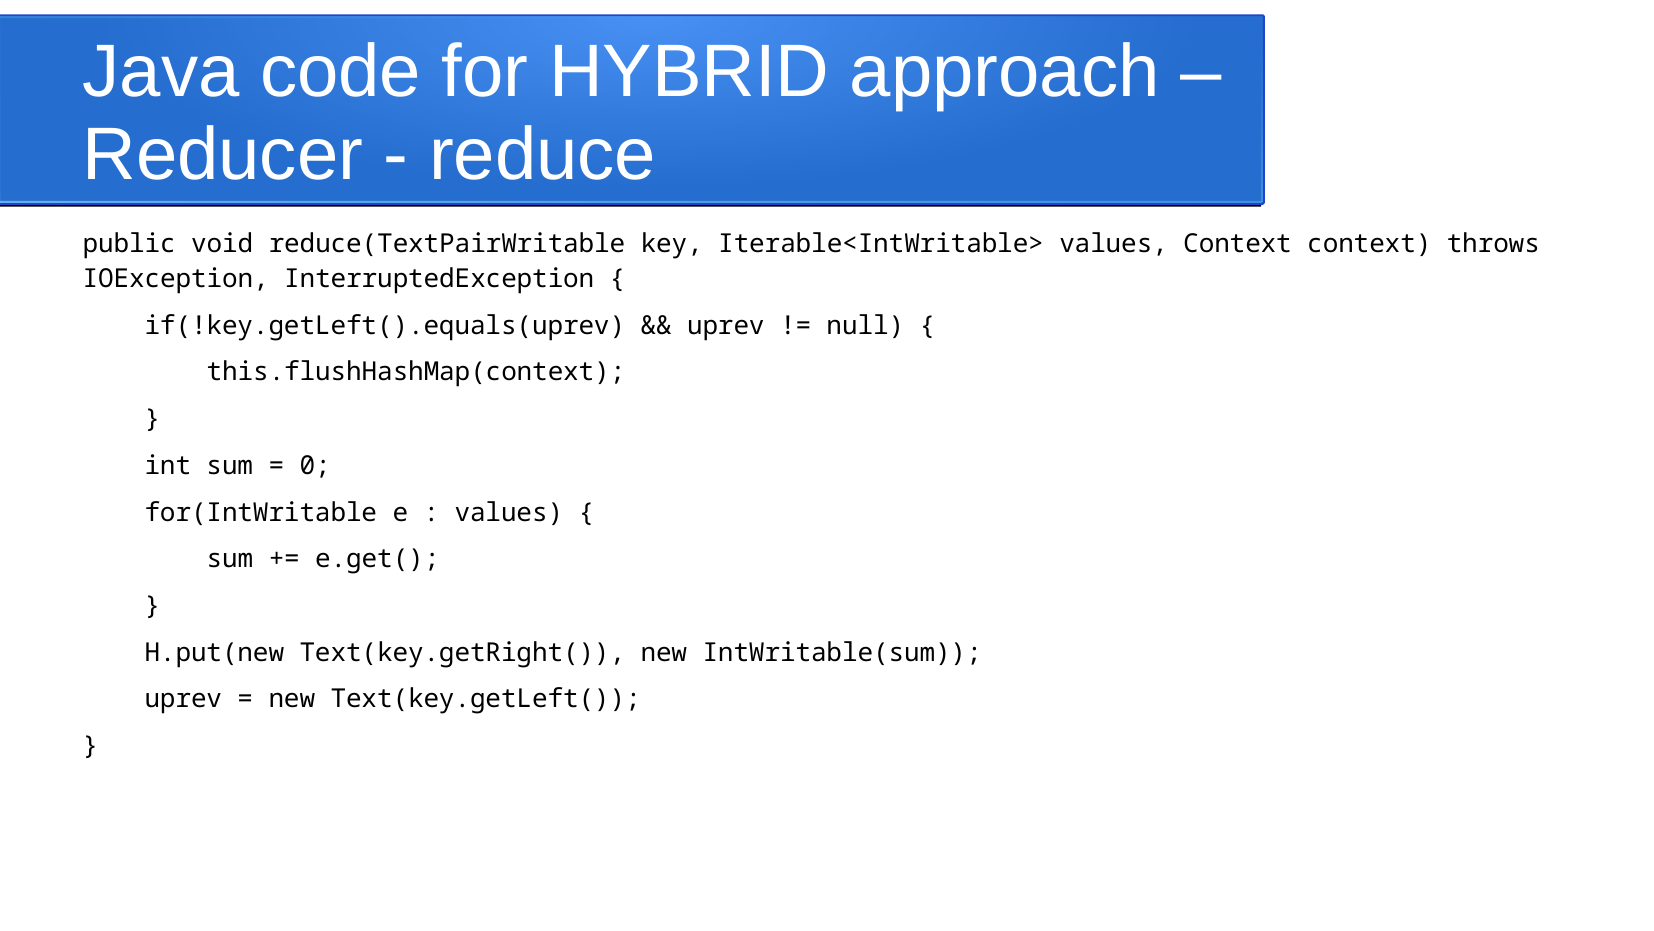

# Java code for HYBRID approach – Reducer - reduce
public void reduce(TextPairWritable key, Iterable<IntWritable> values, Context context) throws IOException, InterruptedException {
 if(!key.getLeft().equals(uprev) && uprev != null) {
 this.flushHashMap(context);
 }
 int sum = 0;
 for(IntWritable e : values) {
 sum += e.get();
 }
 H.put(new Text(key.getRight()), new IntWritable(sum));
 uprev = new Text(key.getLeft());
}